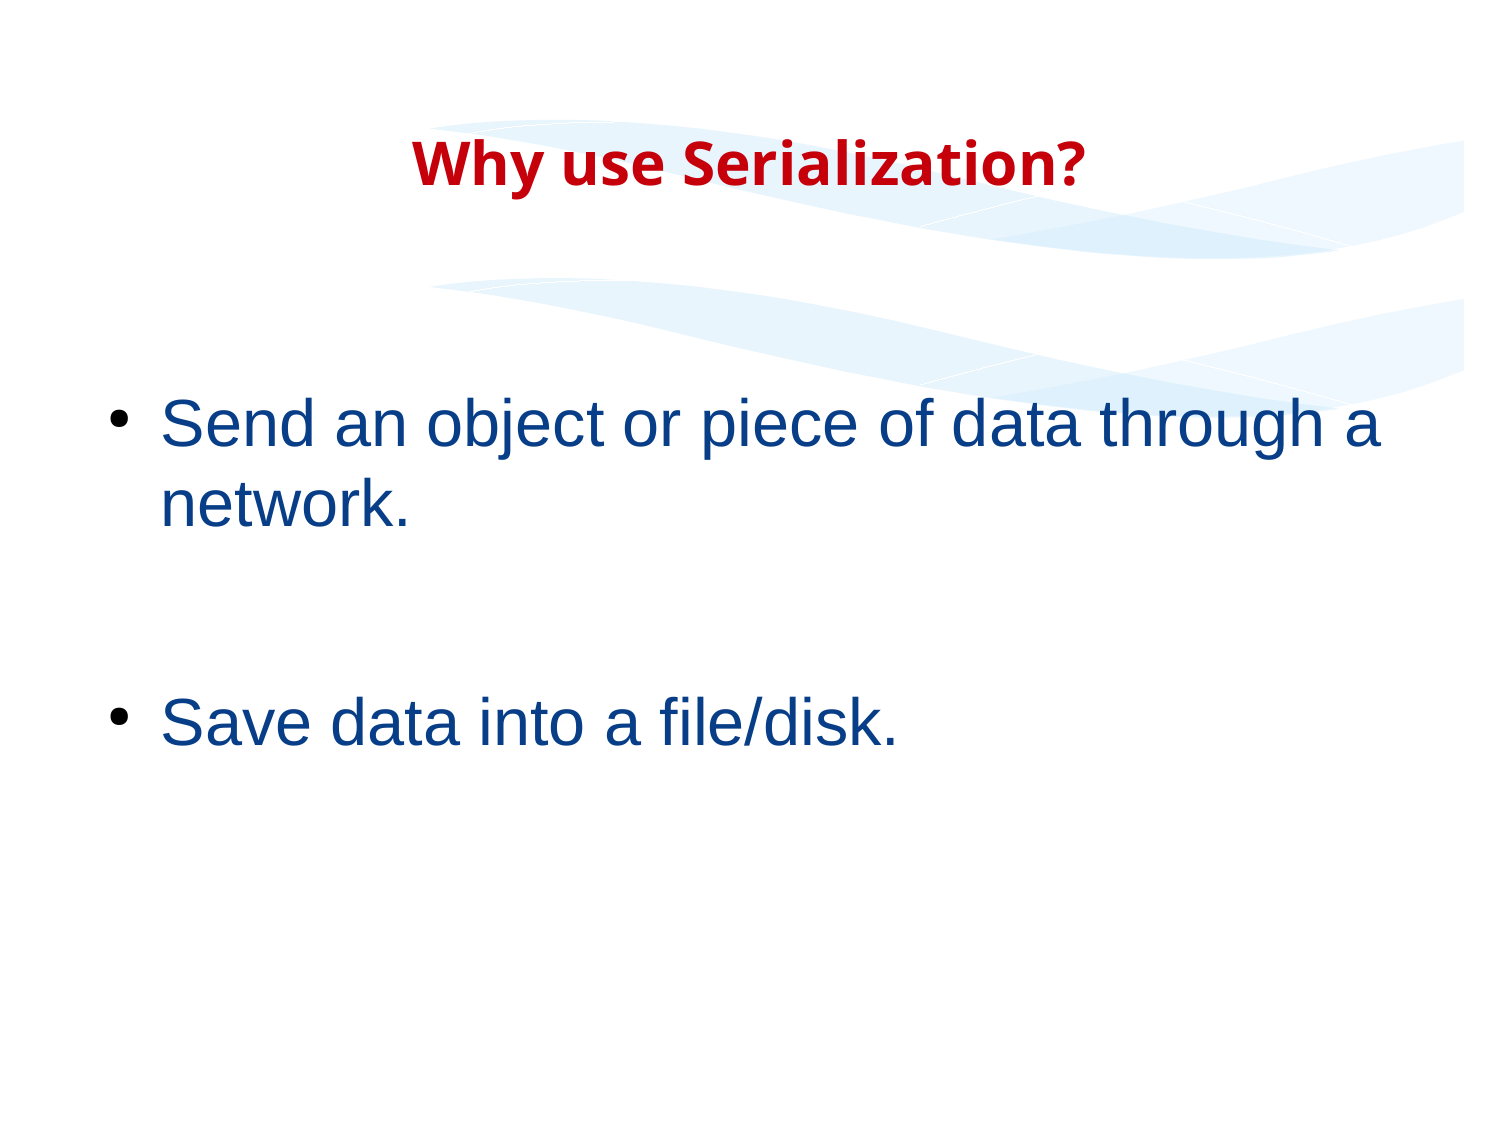

# Why use Serialization?
Send an object or piece of data through a network.
Save data into a file/disk.